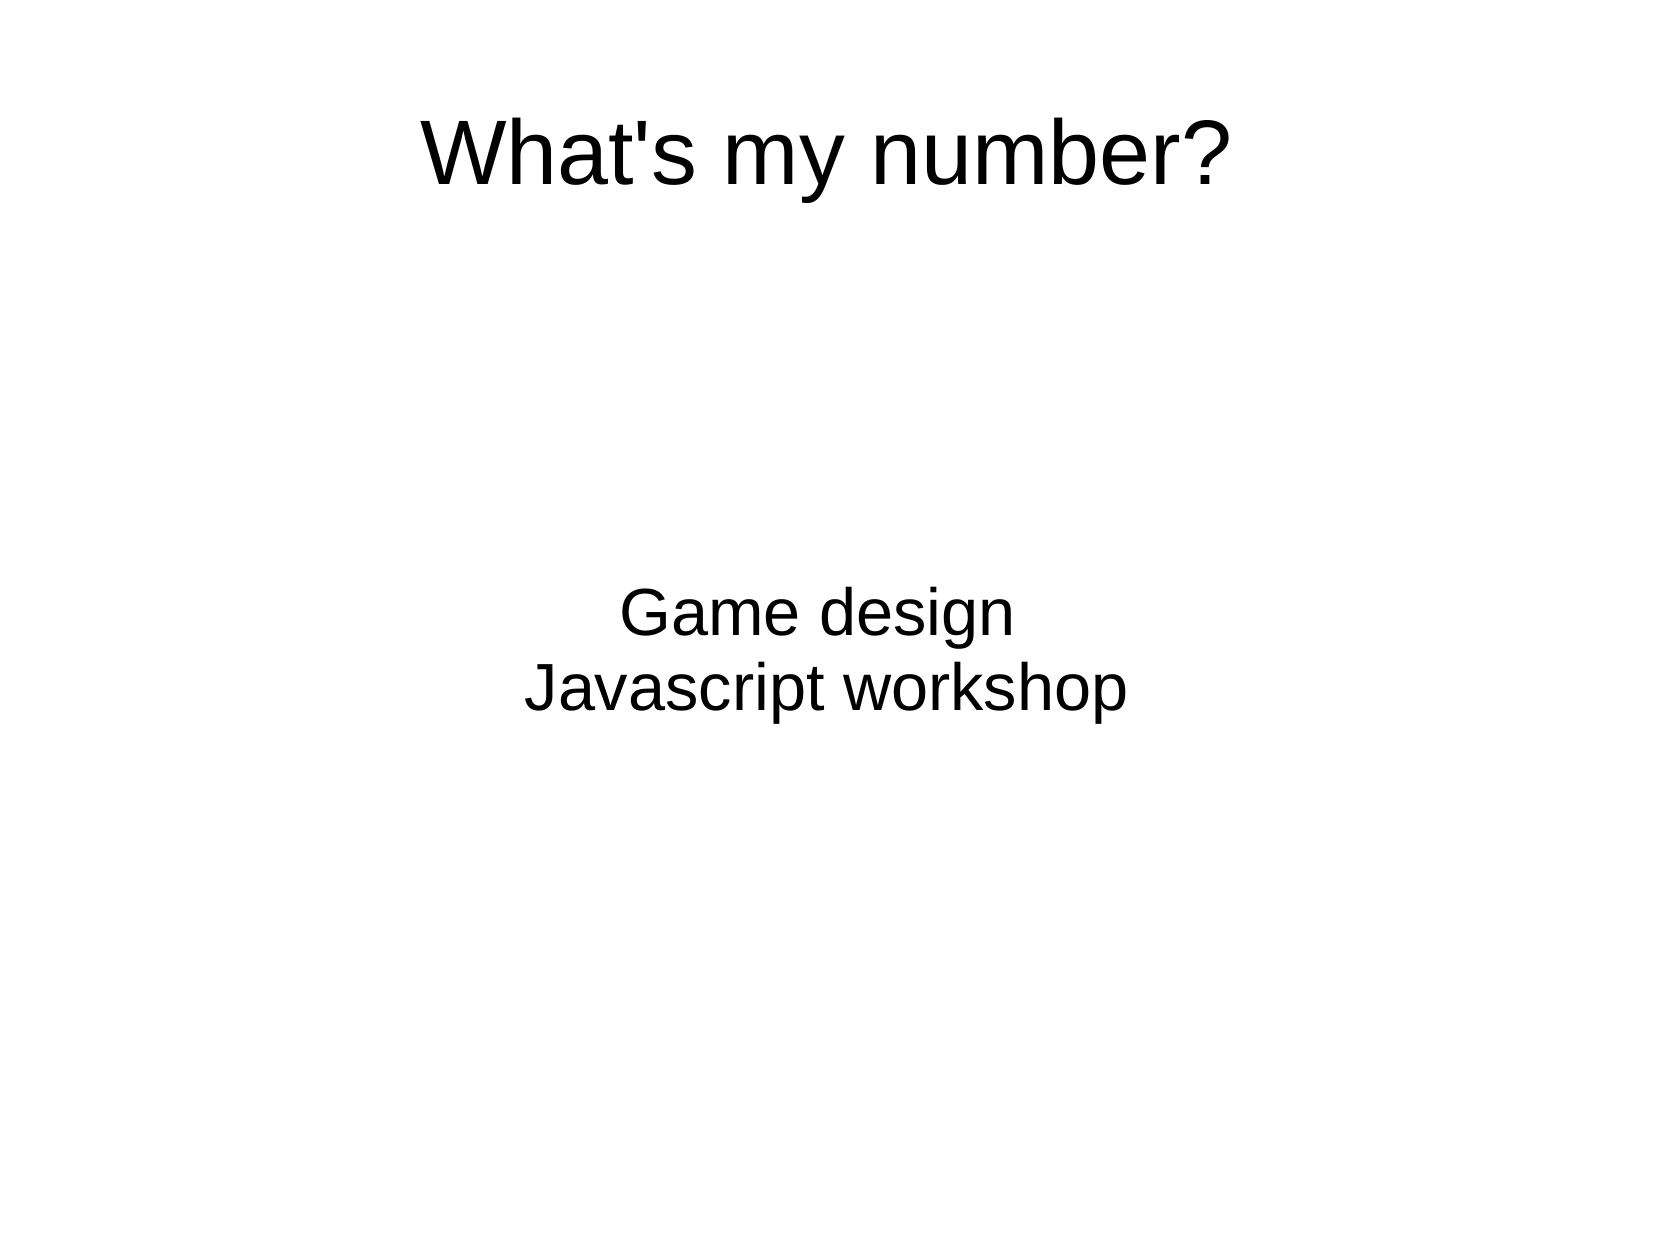

# What's my number?
Game design
Javascript workshop